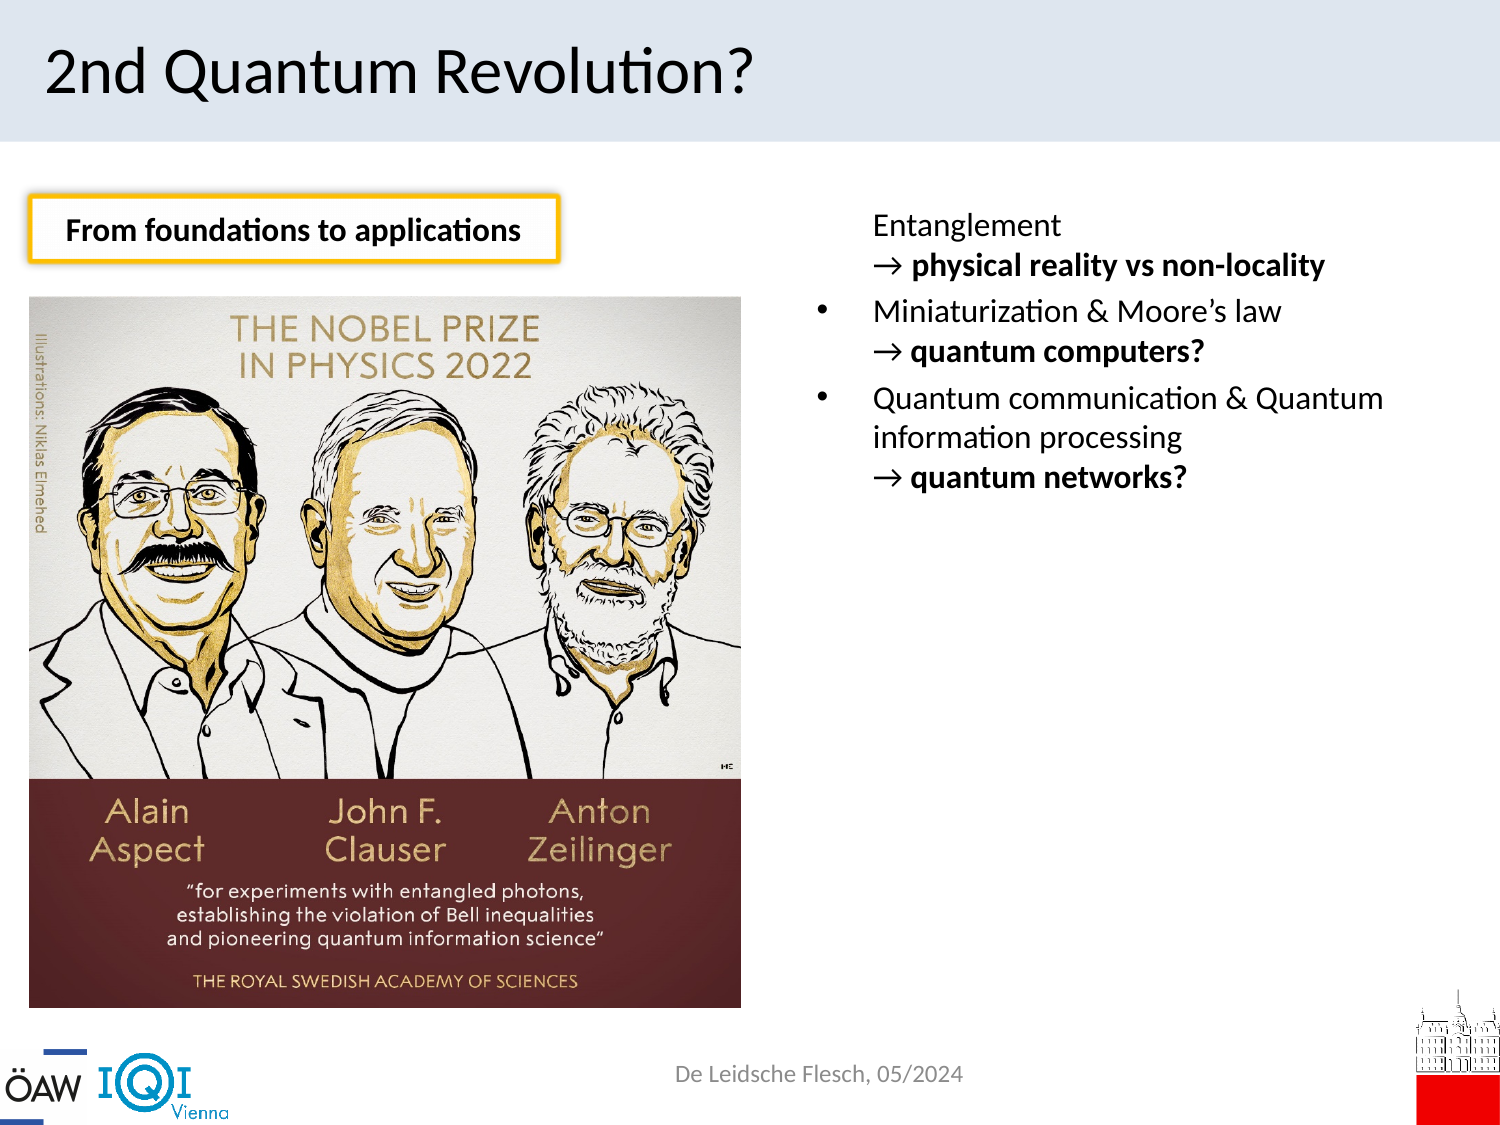

# 2nd Quantum Revolution?
From foundations to applications
Entanglement
→ physical reality vs non-locality
Miniaturization & Moore’s law
→ quantum computers?
Quantum communication & Quantum information processing
→ quantum networks?
De Leidsche Flesch, 05/2024